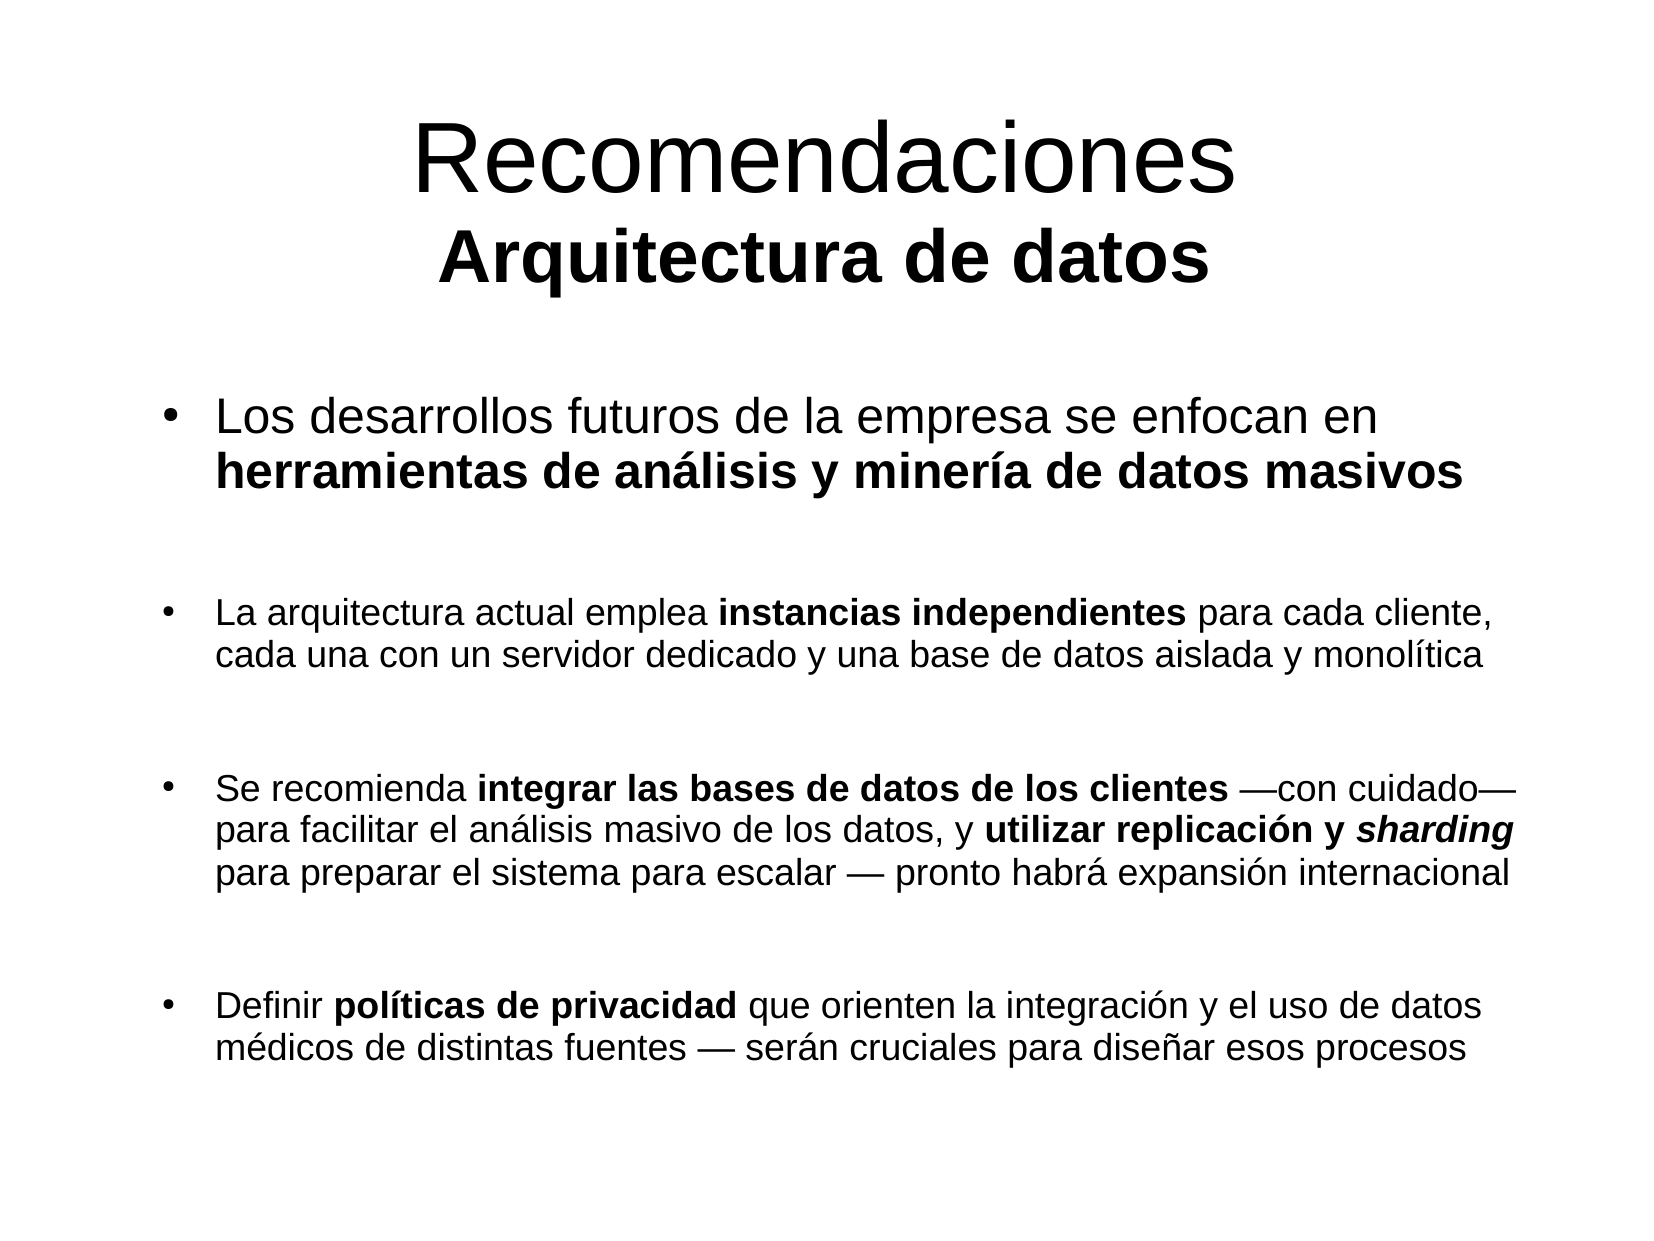

# Recomendaciones Arquitectura de datos
Los desarrollos futuros de la empresa se enfocan en herramientas de análisis y minería de datos masivos
La arquitectura actual emplea instancias independientes para cada cliente, cada una con un servidor dedicado y una base de datos aislada y monolítica
Se recomienda integrar las bases de datos de los clientes —con cuidado— para facilitar el análisis masivo de los datos, y utilizar replicación y sharding para preparar el sistema para escalar — pronto habrá expansión internacional
Definir políticas de privacidad que orienten la integración y el uso de datos médicos de distintas fuentes — serán cruciales para diseñar esos procesos